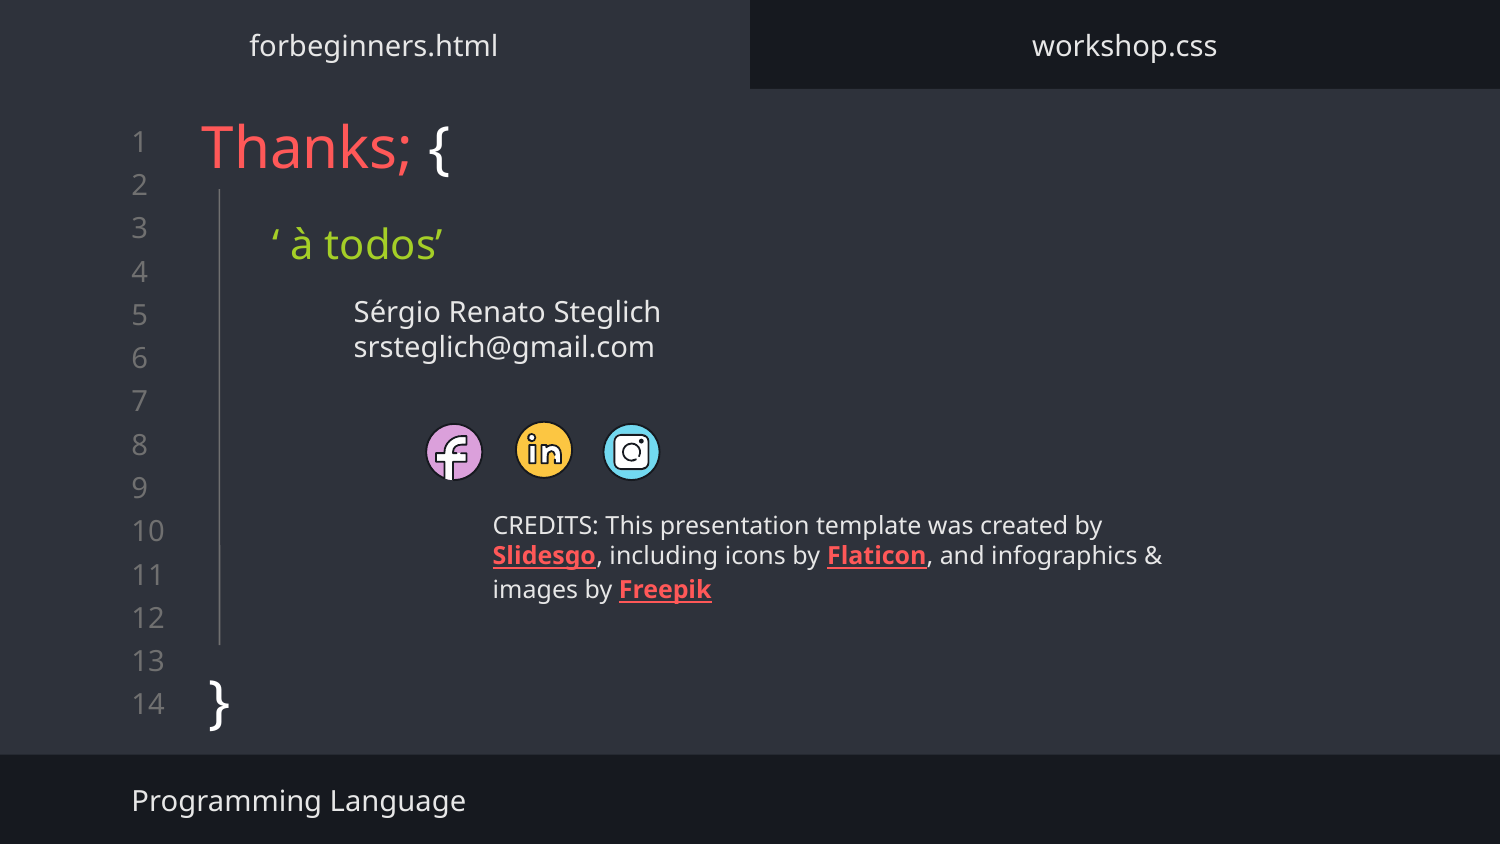

forbeginners.html
workshop.css
# Thanks; {
}
‘ à todos’
Sérgio Renato Steglich
srsteglich@gmail.com
Programming Language